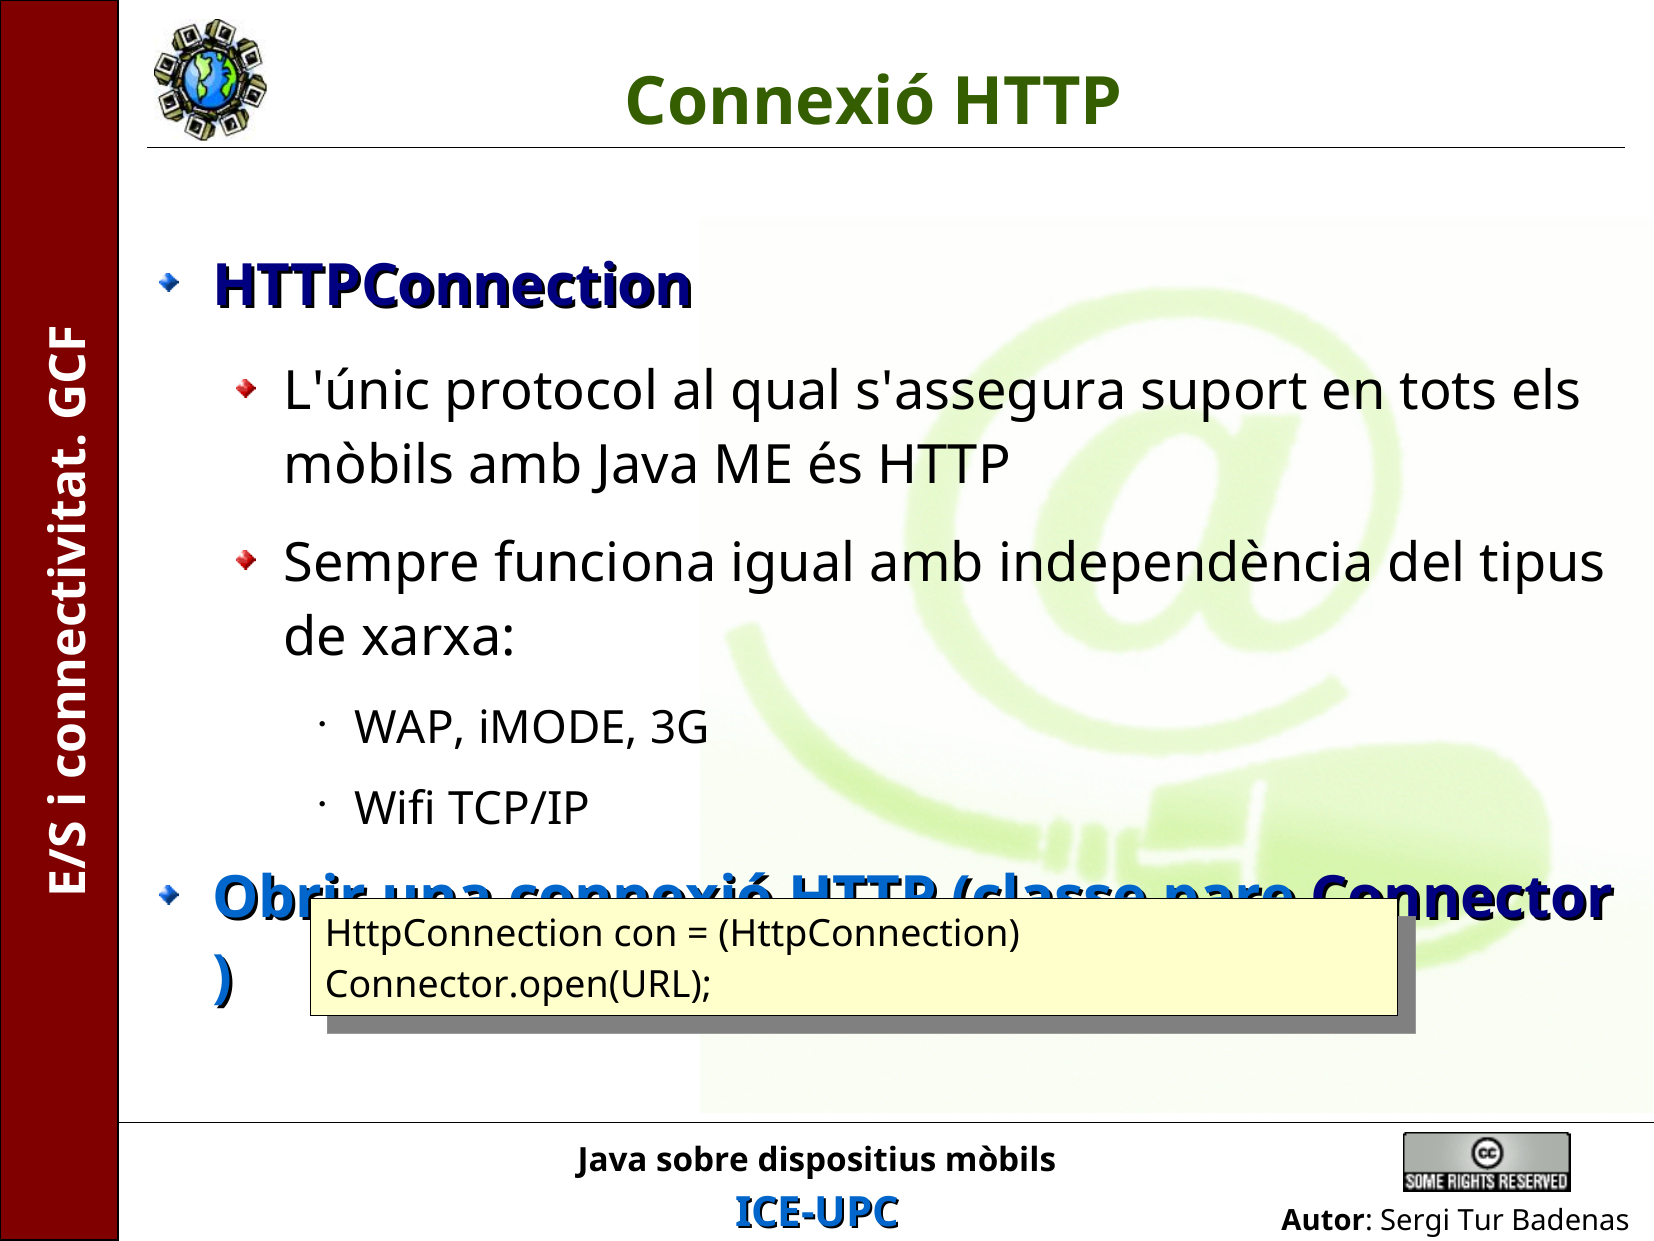

# Connexió HTTP
HTTPConnection
L'únic protocol al qual s'assegura suport en tots els mòbils amb Java ME és HTTP
Sempre funciona igual amb independència del tipus de xarxa:
WAP, iMODE, 3G
Wifi TCP/IP
Obrir una connexió HTTP (classe pare Connector)
HttpConnection con = (HttpConnection) Connector.open(URL);